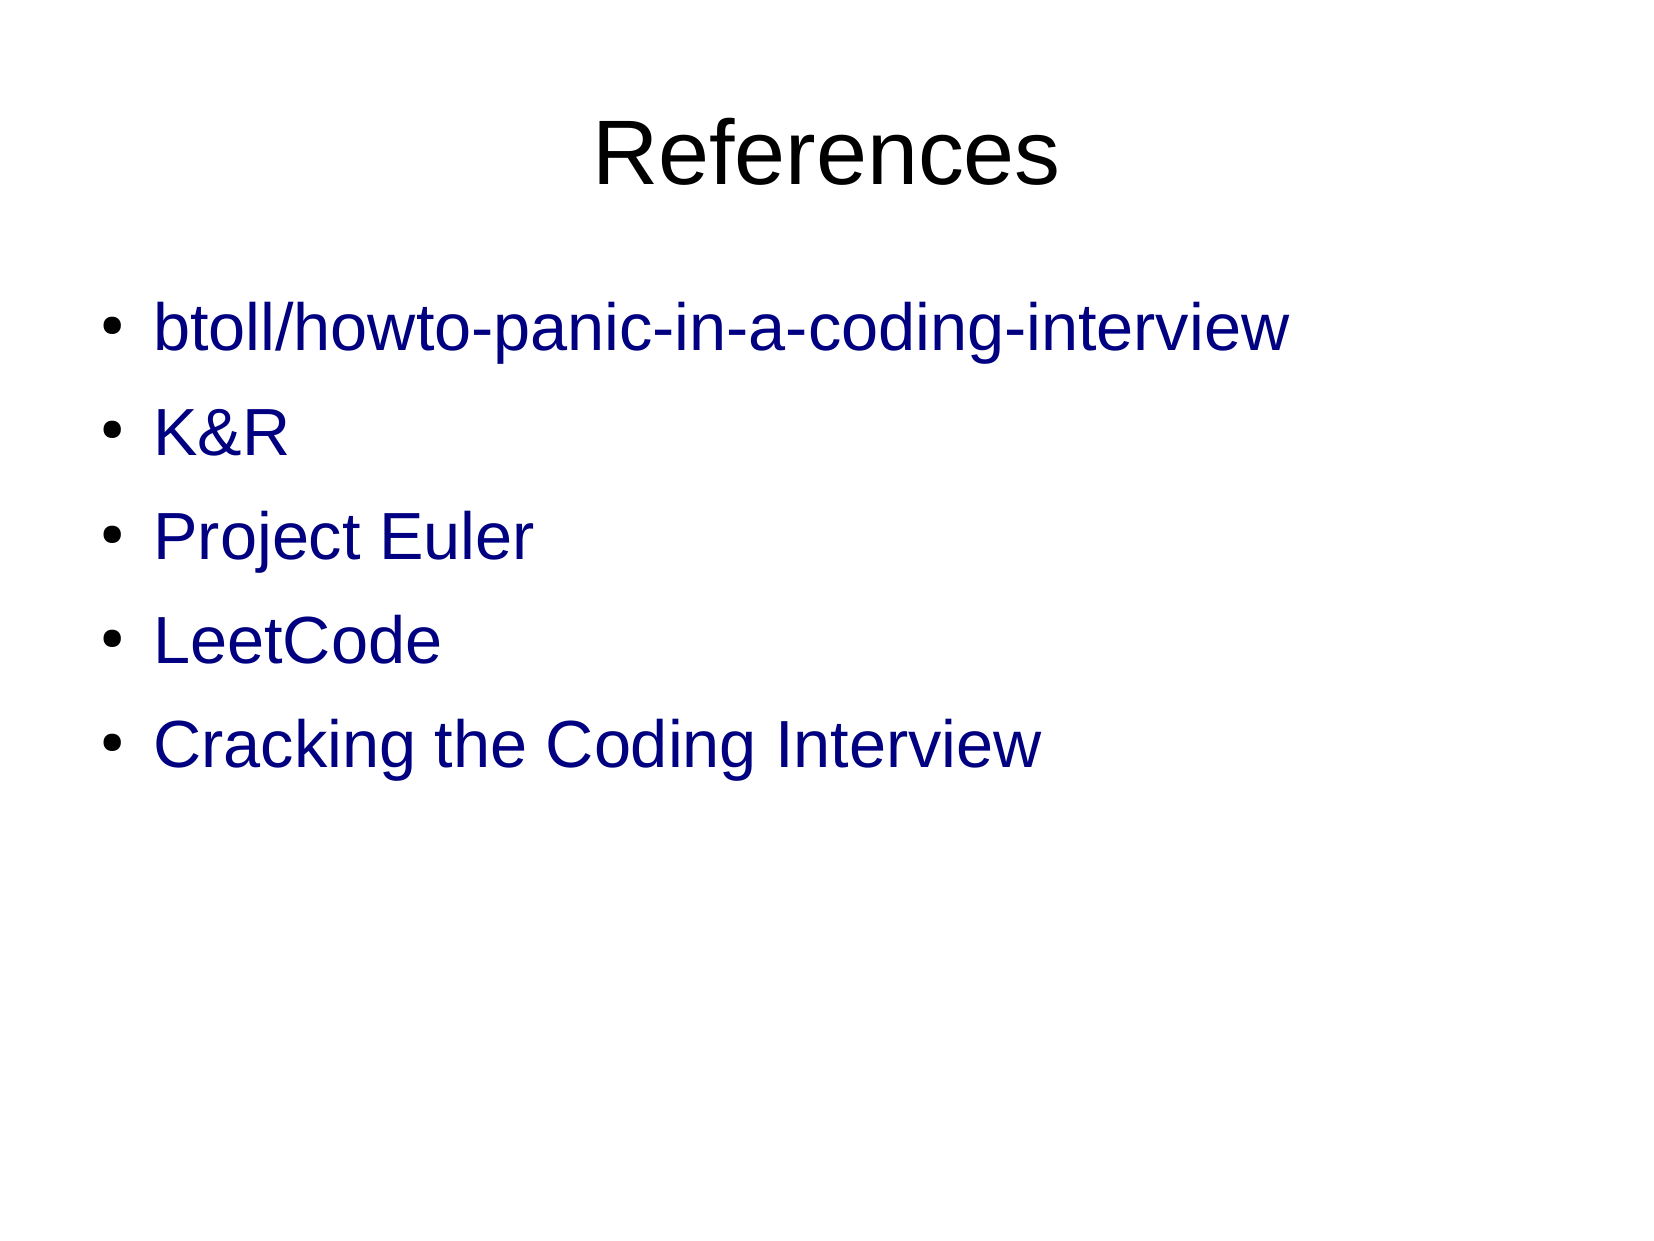

# References
btoll/howto-panic-in-a-coding-interview
K&R
Project Euler
LeetCode
Cracking the Coding Interview